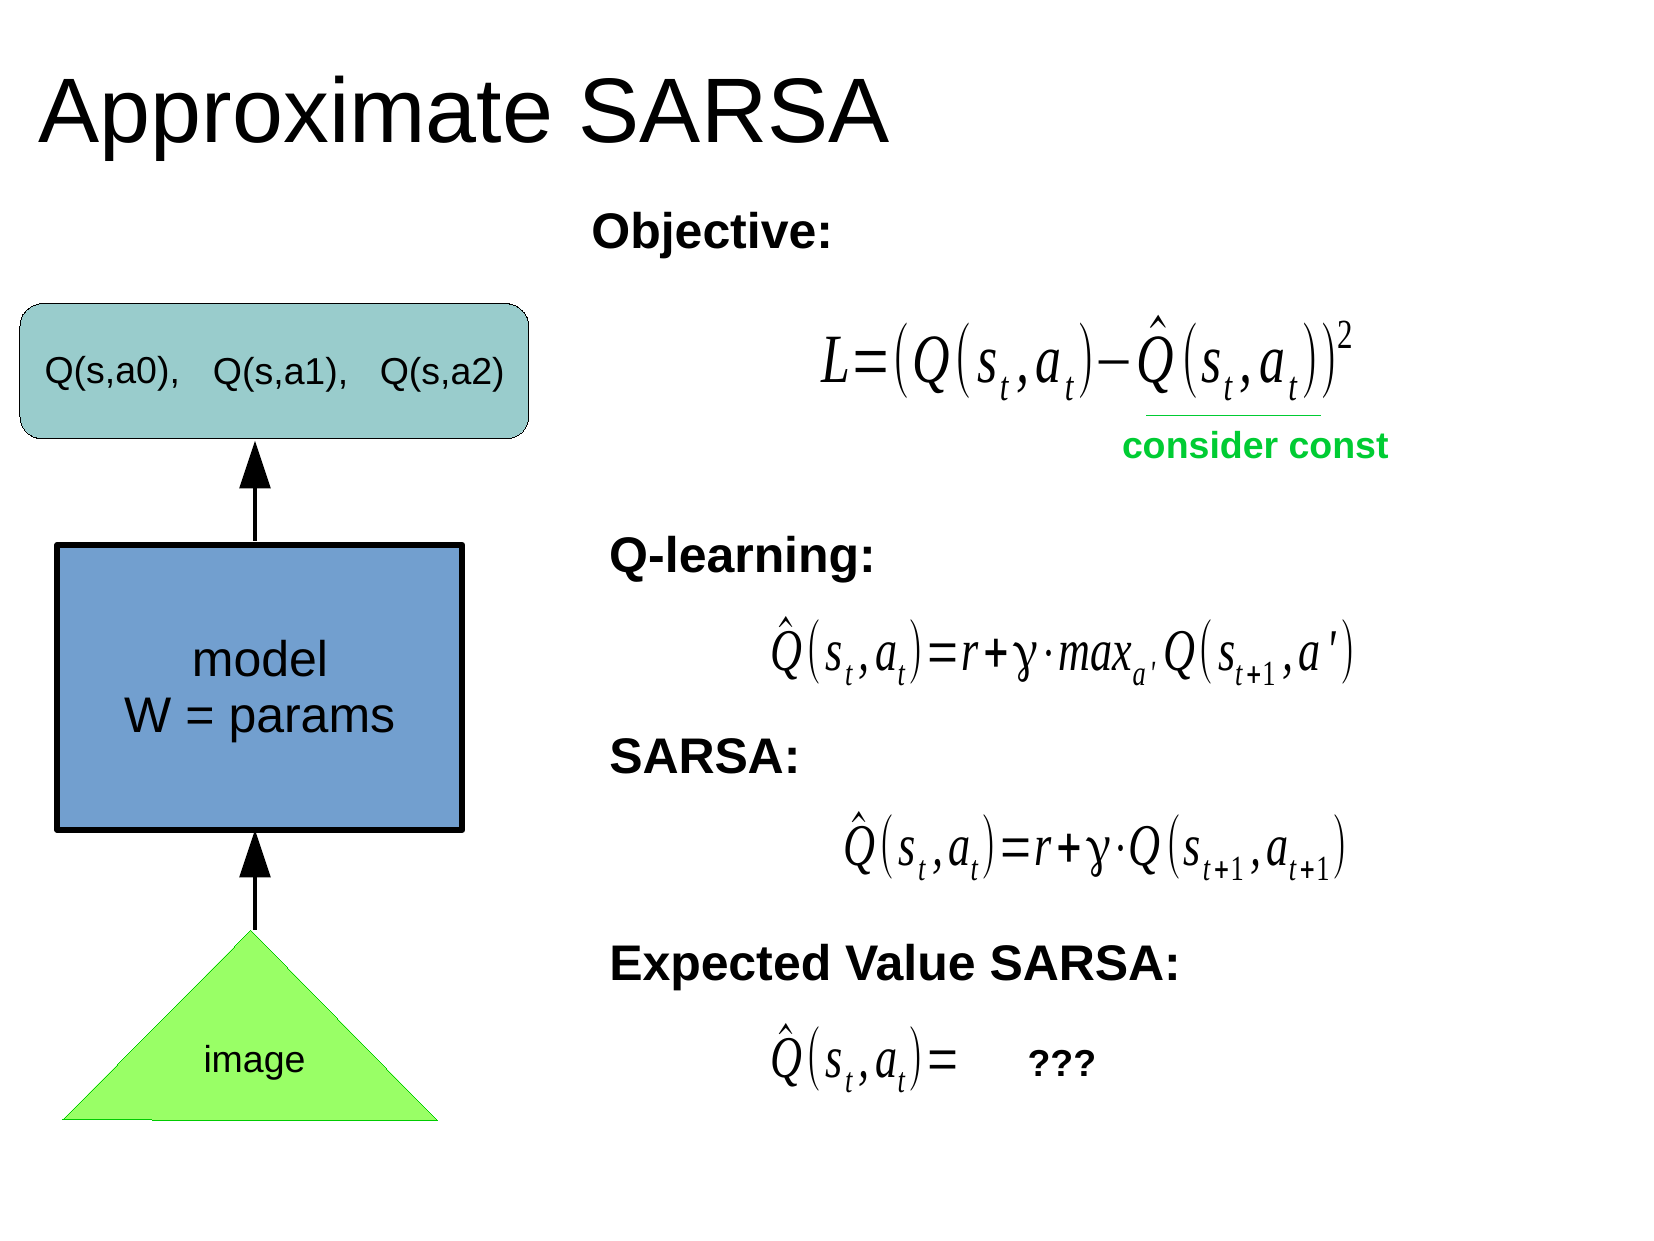

Approximate SARSA
Objective:
Q(s,a0),
Q(s,a1),
Q(s,a2)
consider const
Q-learning:
model
W = params
SARSA:
Expected Value SARSA:
???
image